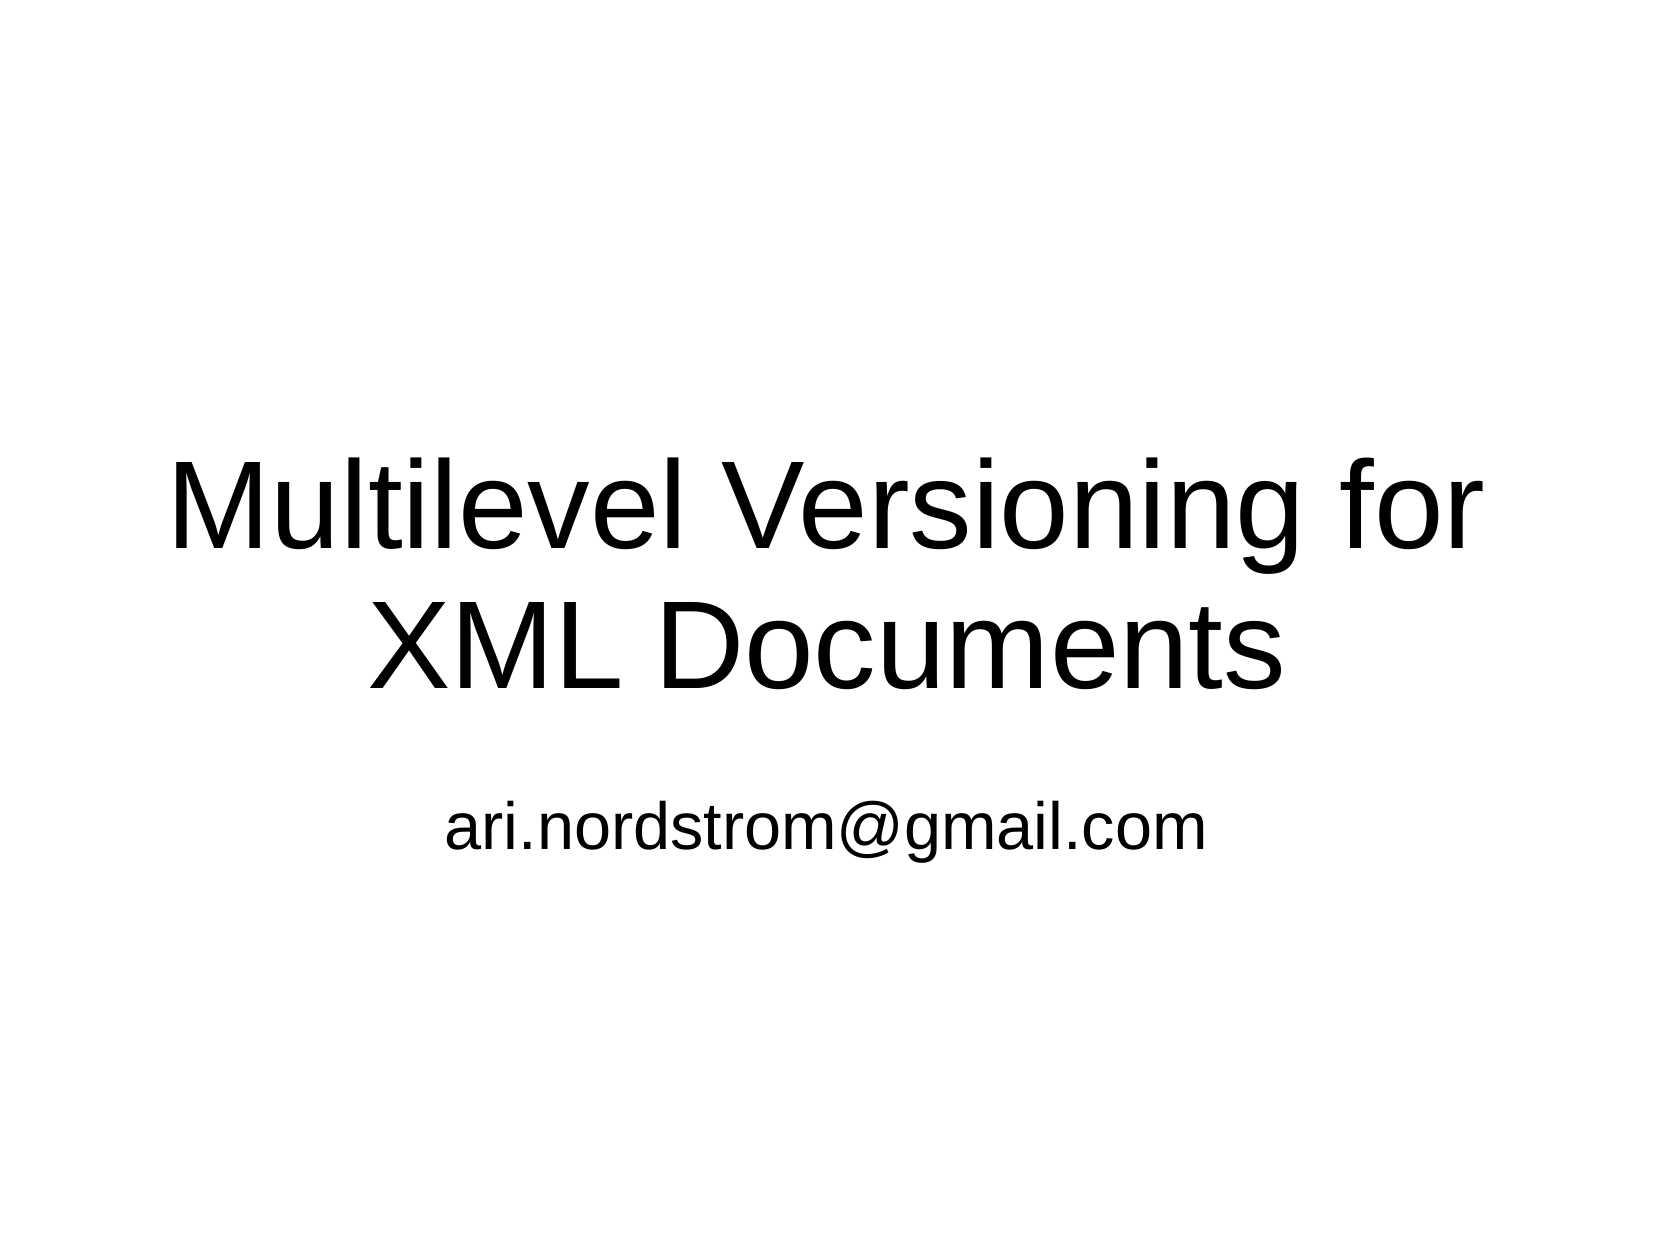

#
Multilevel Versioning for XML Documents
ari.nordstrom@gmail.com